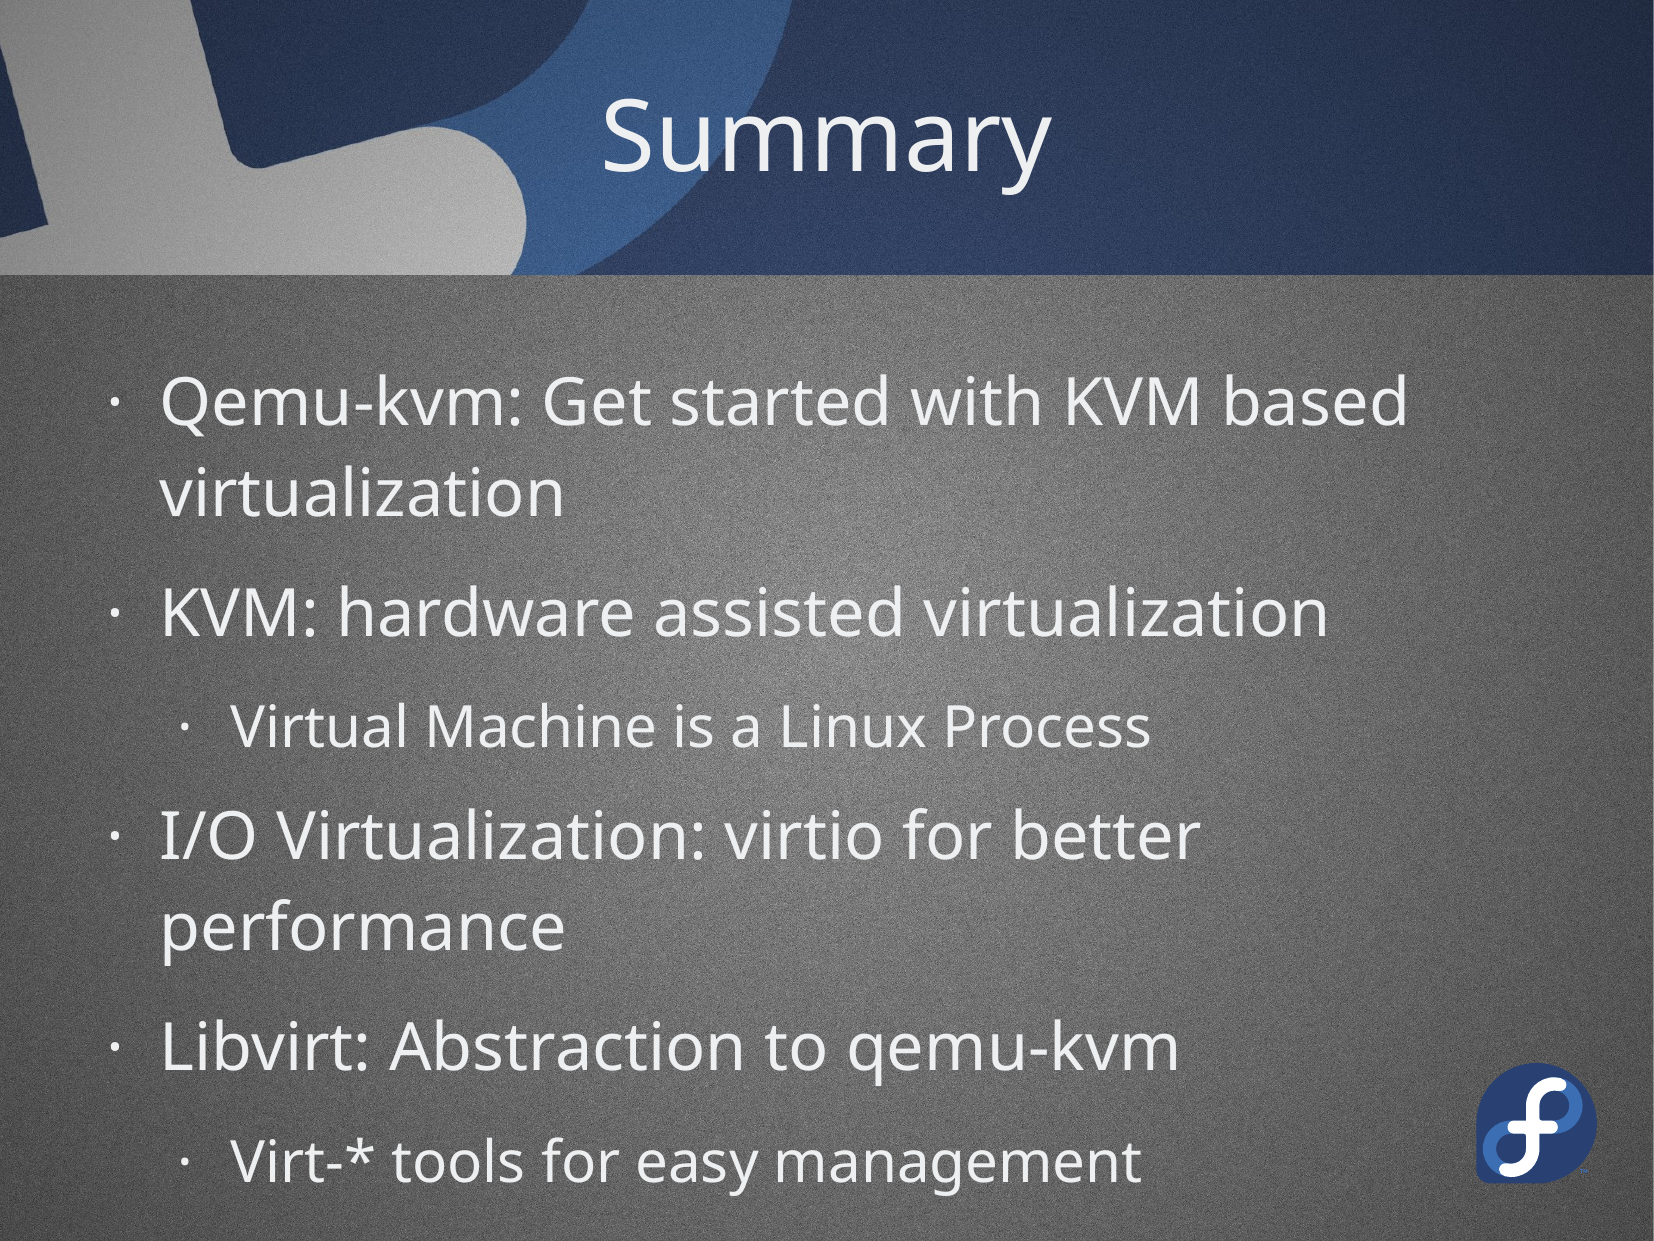

# Summary
Qemu-kvm: Get started with KVM based virtualization
KVM: hardware assisted virtualization
Virtual Machine is a Linux Process
I/O Virtualization: virtio for better performance
Libvirt: Abstraction to qemu-kvm
Virt-* tools for easy management